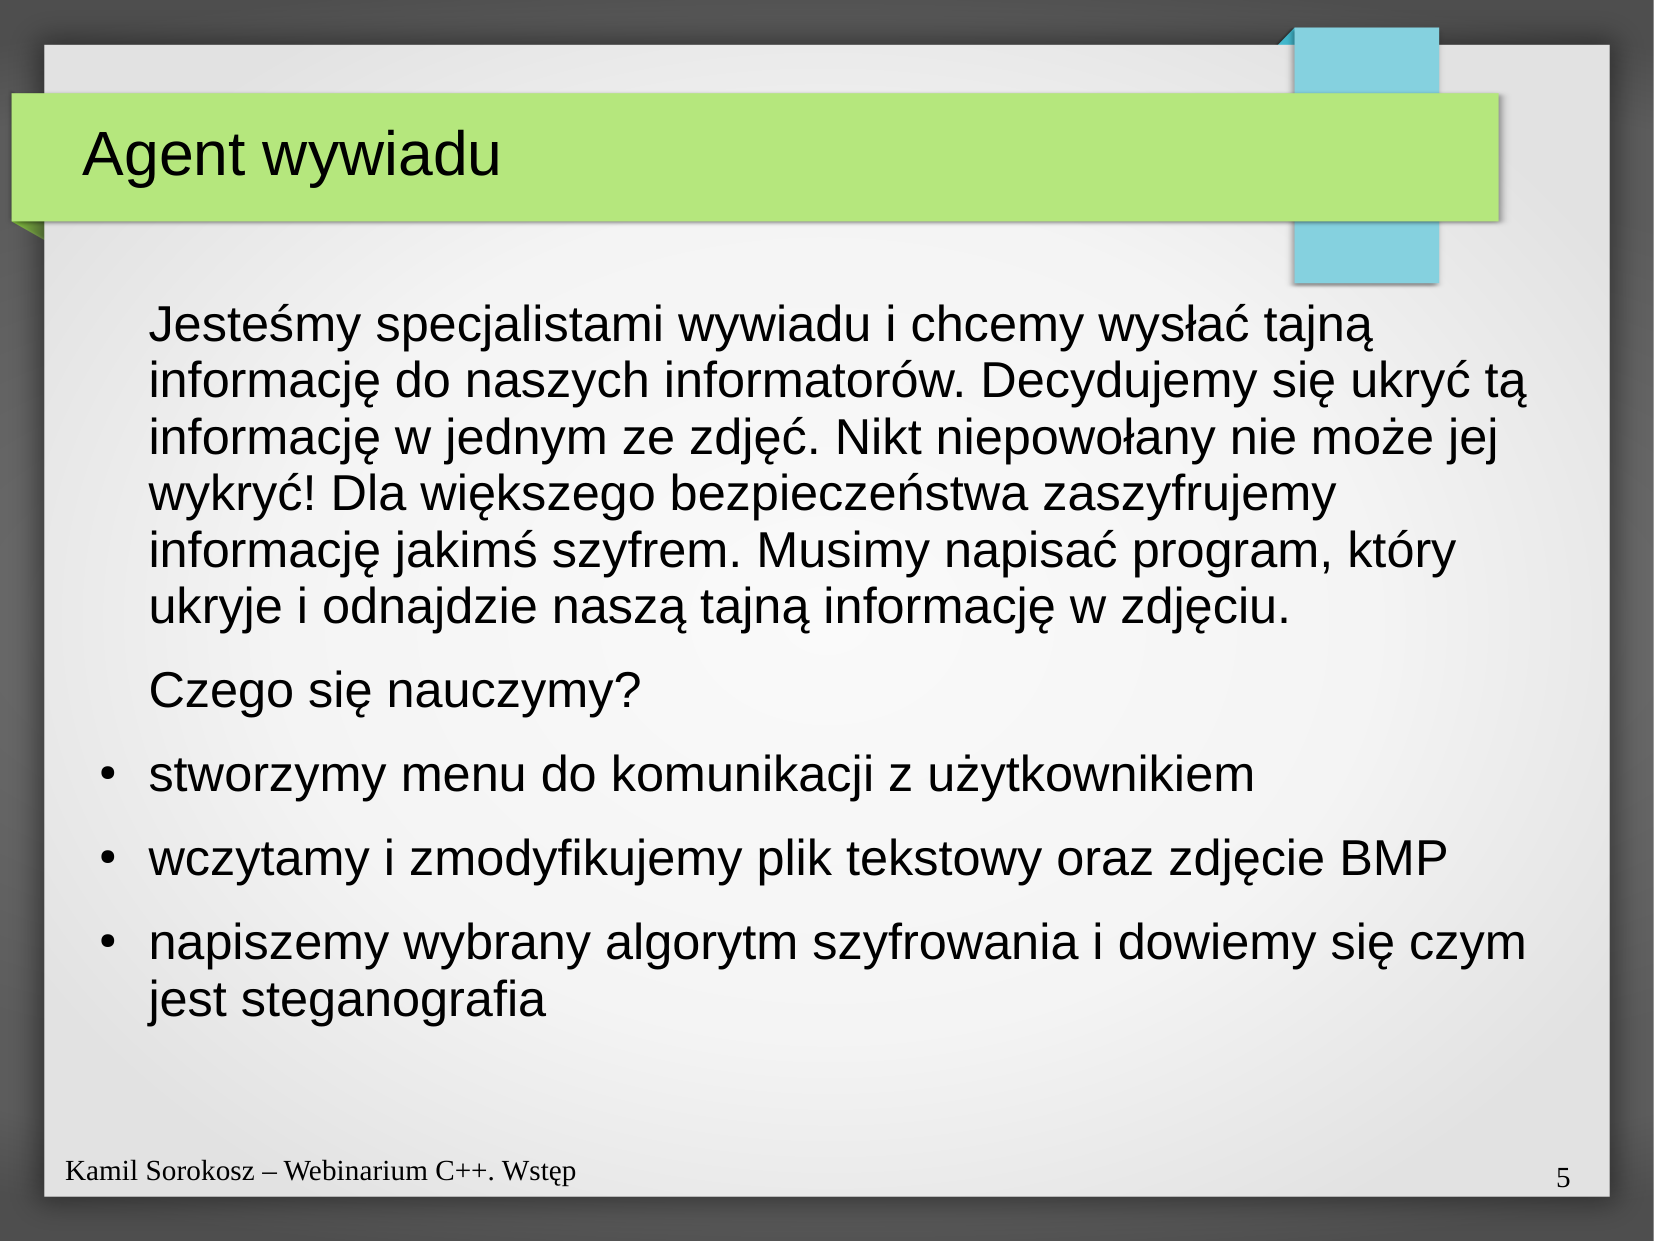

# Agent wywiadu
Jesteśmy specjalistami wywiadu i chcemy wysłać tajną informację do naszych informatorów. Decydujemy się ukryć tą informację w jednym ze zdjęć. Nikt niepowołany nie może jej wykryć! Dla większego bezpieczeństwa zaszyfrujemy informację jakimś szyfrem. Musimy napisać program, który ukryje i odnajdzie naszą tajną informację w zdjęciu.
Czego się nauczymy?
stworzymy menu do komunikacji z użytkownikiem
wczytamy i zmodyfikujemy plik tekstowy oraz zdjęcie BMP
napiszemy wybrany algorytm szyfrowania i dowiemy się czym jest steganografia
5